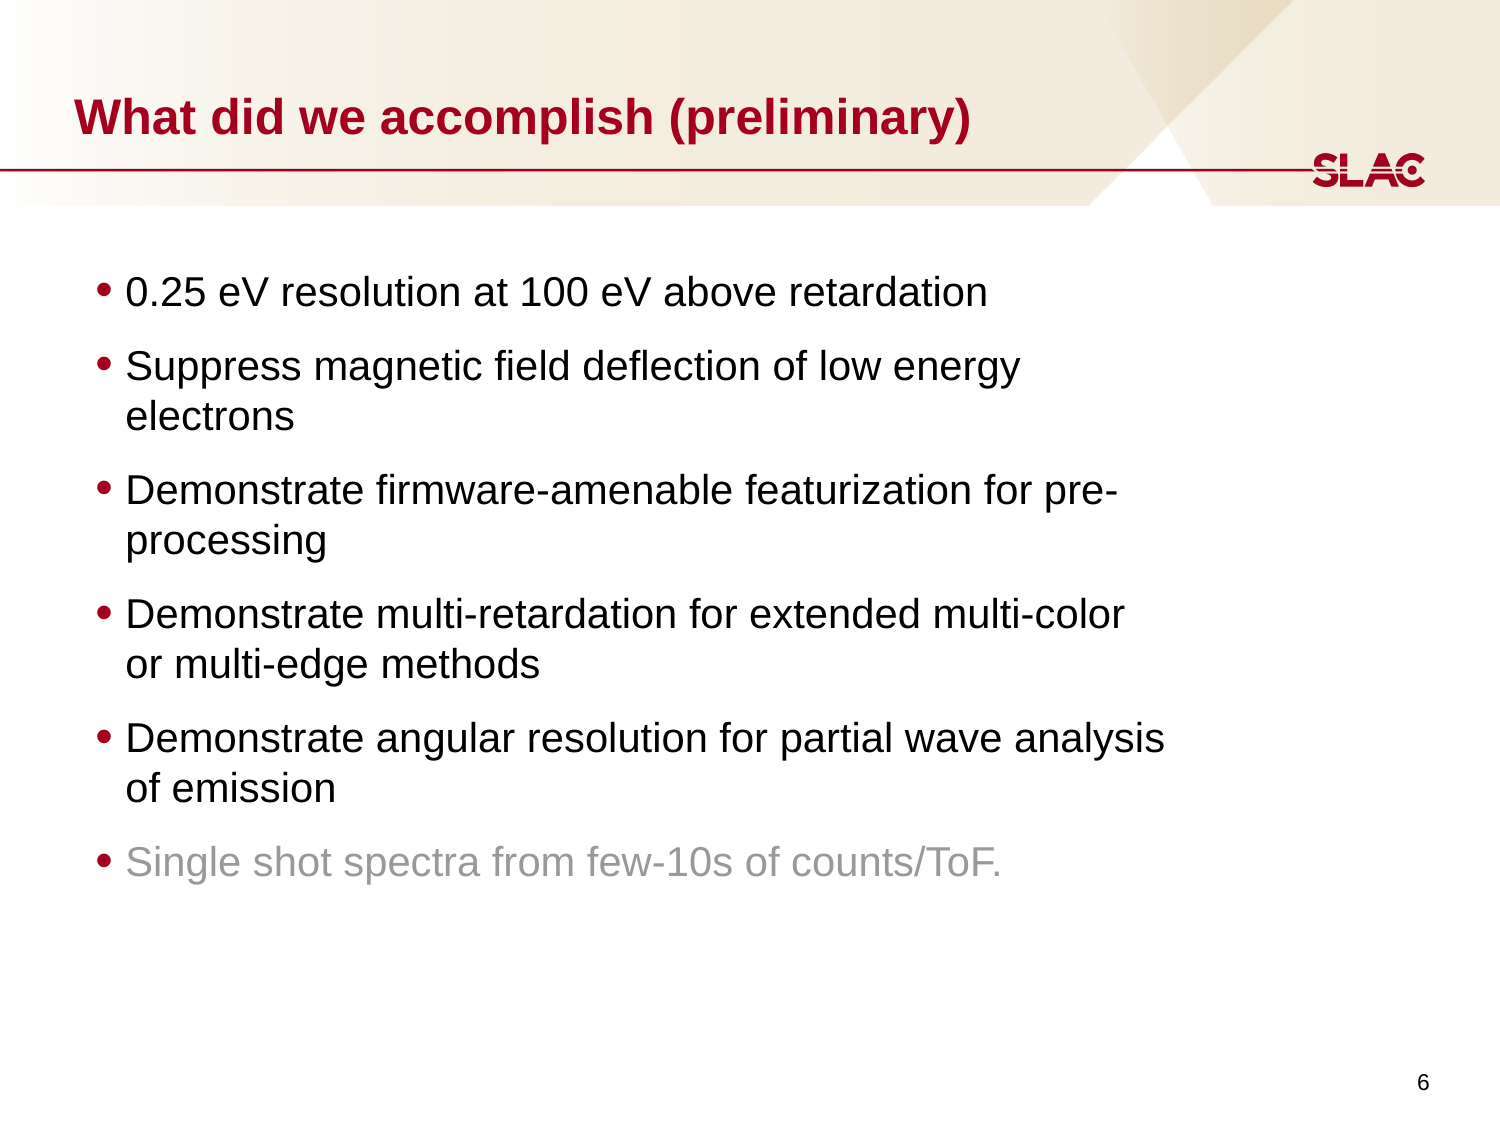

# What did we accomplish (preliminary)
0.25 eV resolution at 100 eV above retardation
Suppress magnetic field deflection of low energy electrons
Demonstrate firmware-amenable featurization for pre-processing
Demonstrate multi-retardation for extended multi-color or multi-edge methods
Demonstrate angular resolution for partial wave analysis of emission
Single shot spectra from few-10s of counts/ToF.